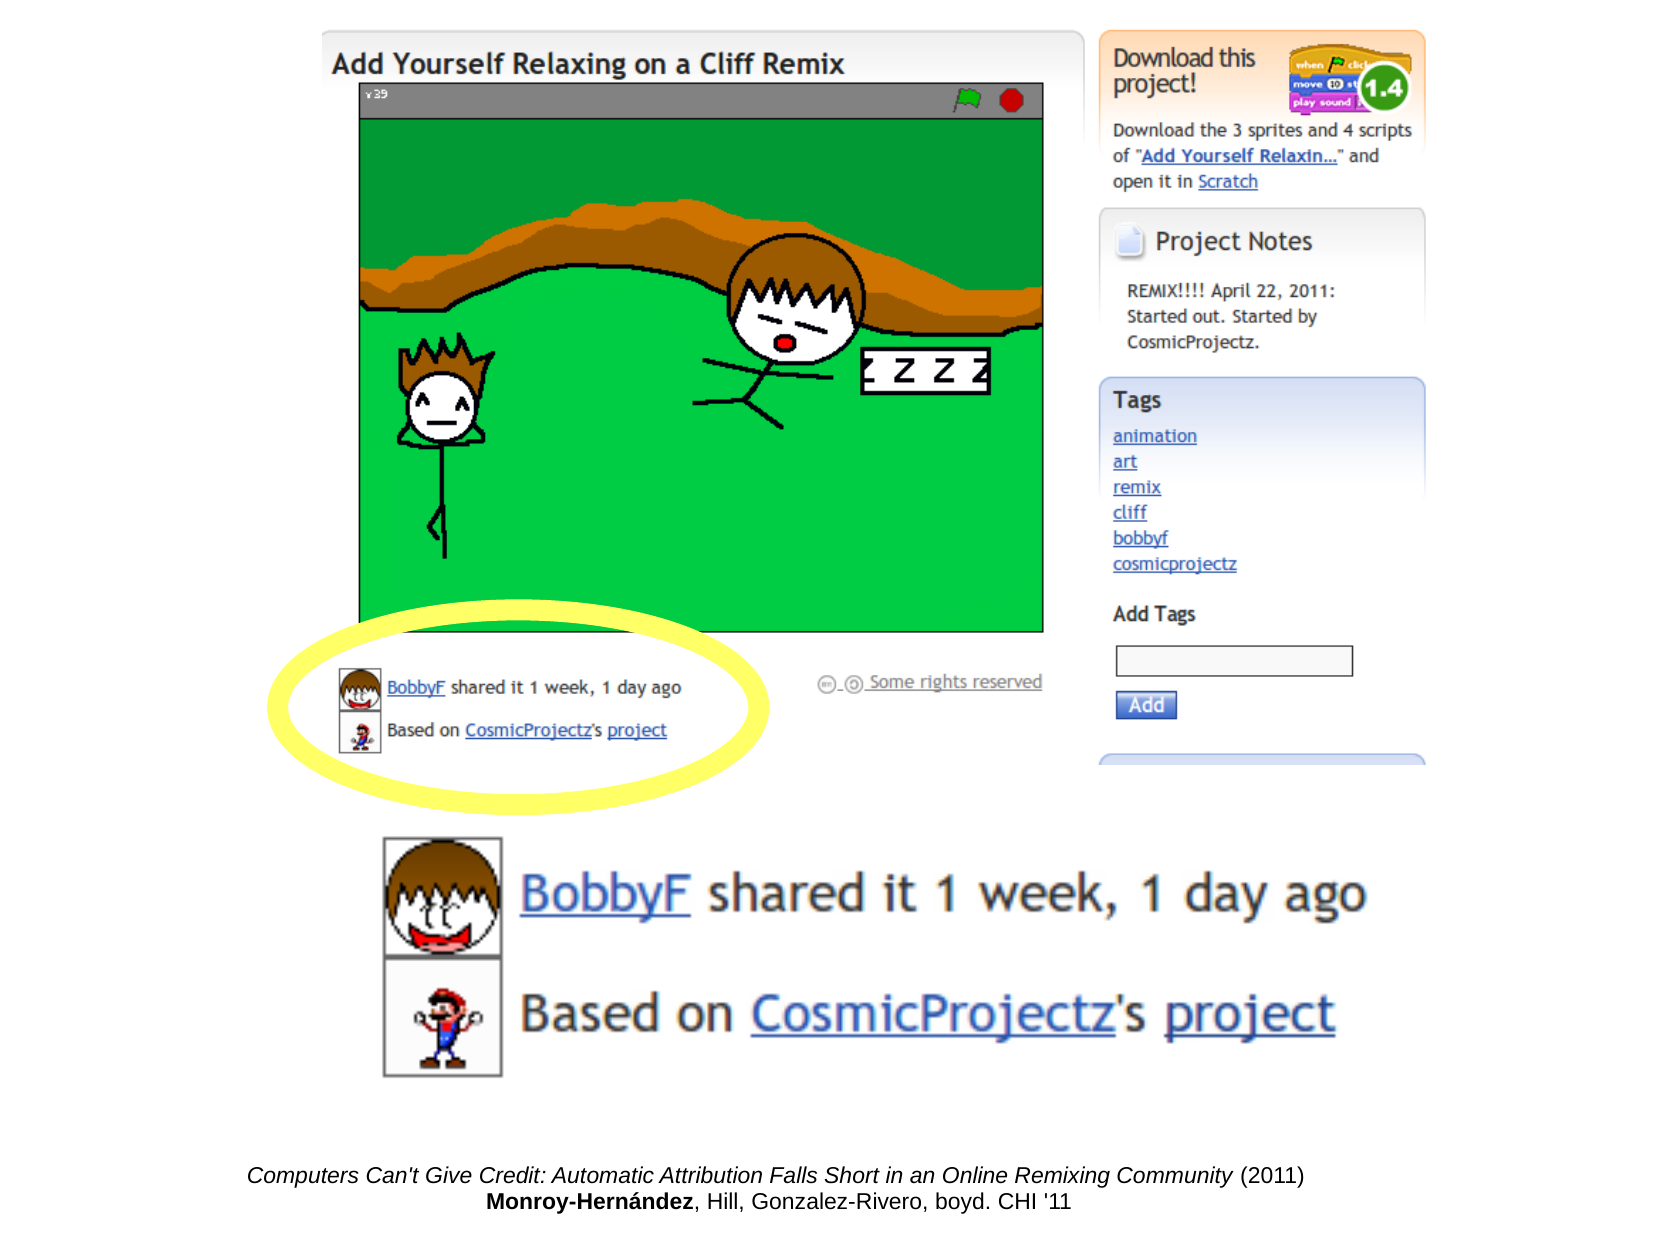

Computers Can't Give Credit: Automatic Attribution Falls Short in an Online Remixing Community (2011)
Monroy-Hernández, Hill, Gonzalez-Rivero, boyd. CHI '11